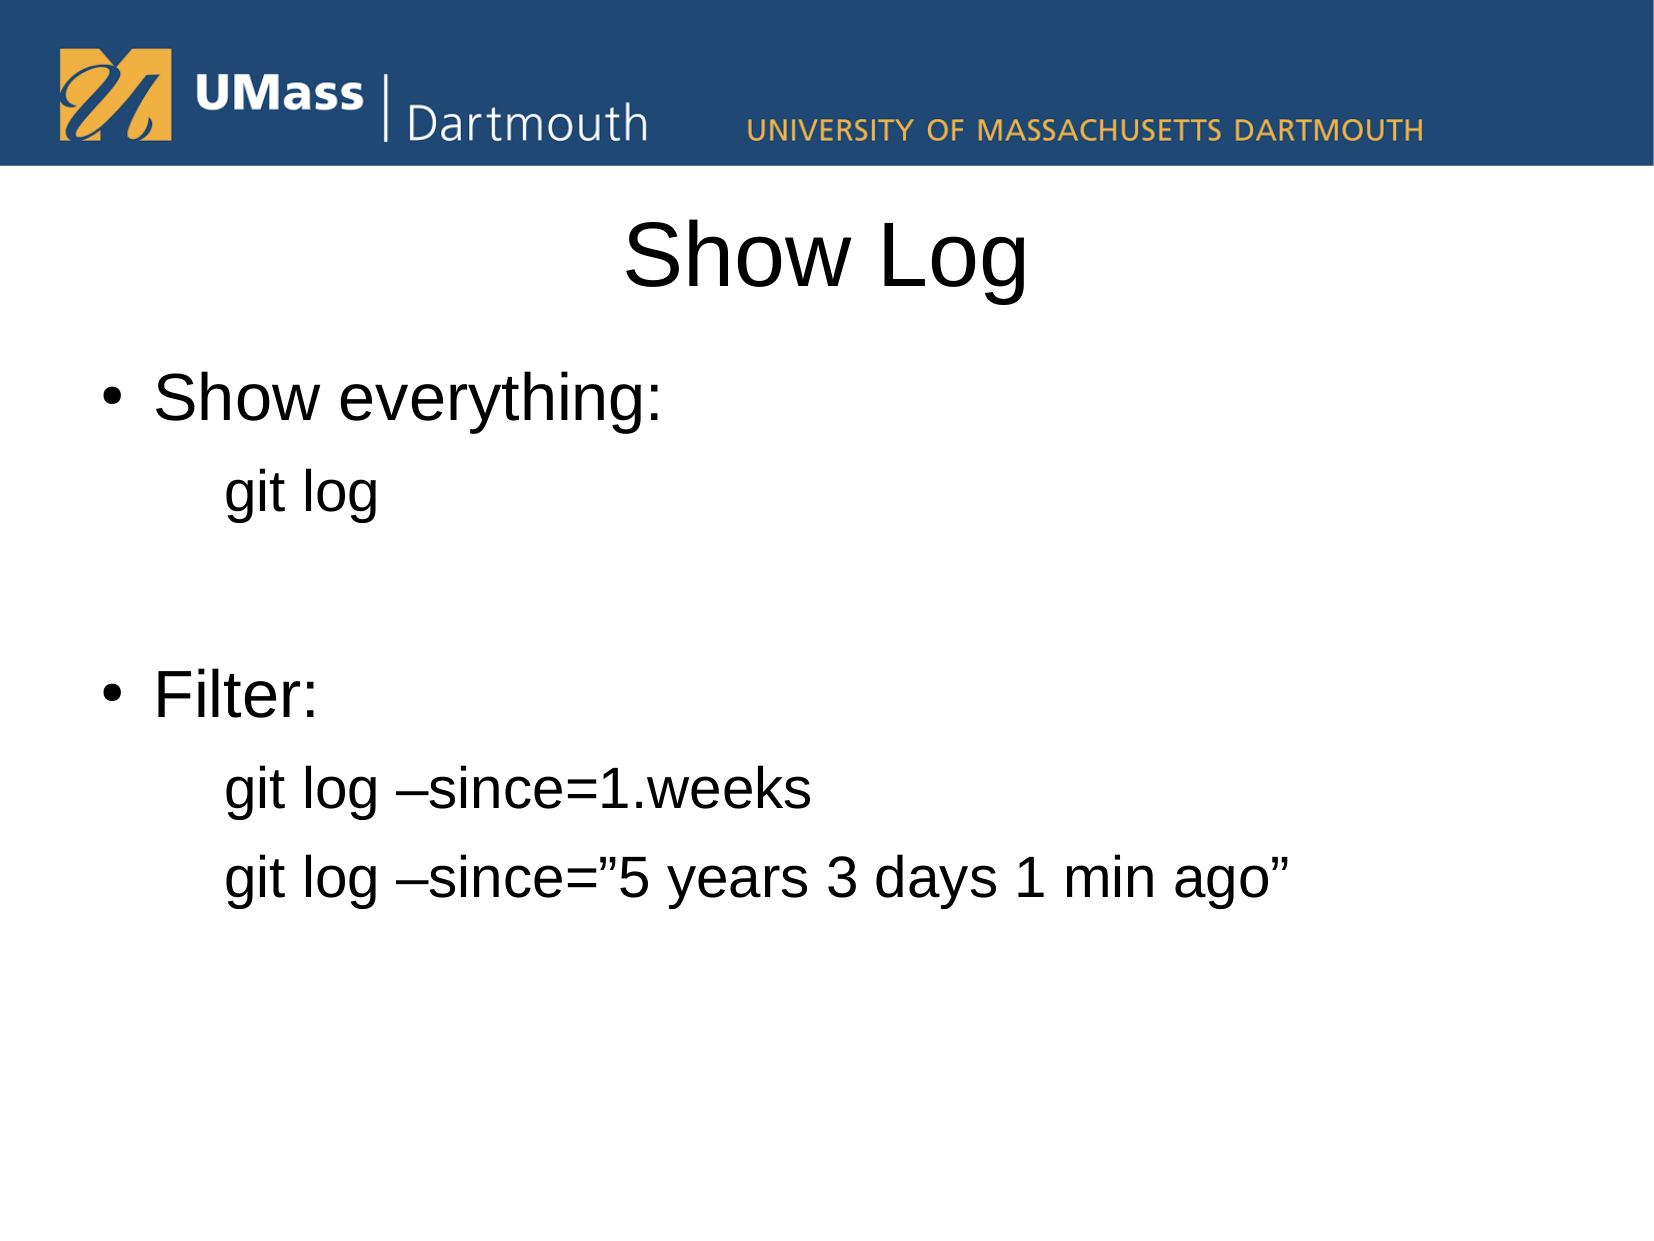

# Show Log
Show everything:
git log
Filter:
git log –since=1.weeks
git log –since=”5 years 3 days 1 min ago”